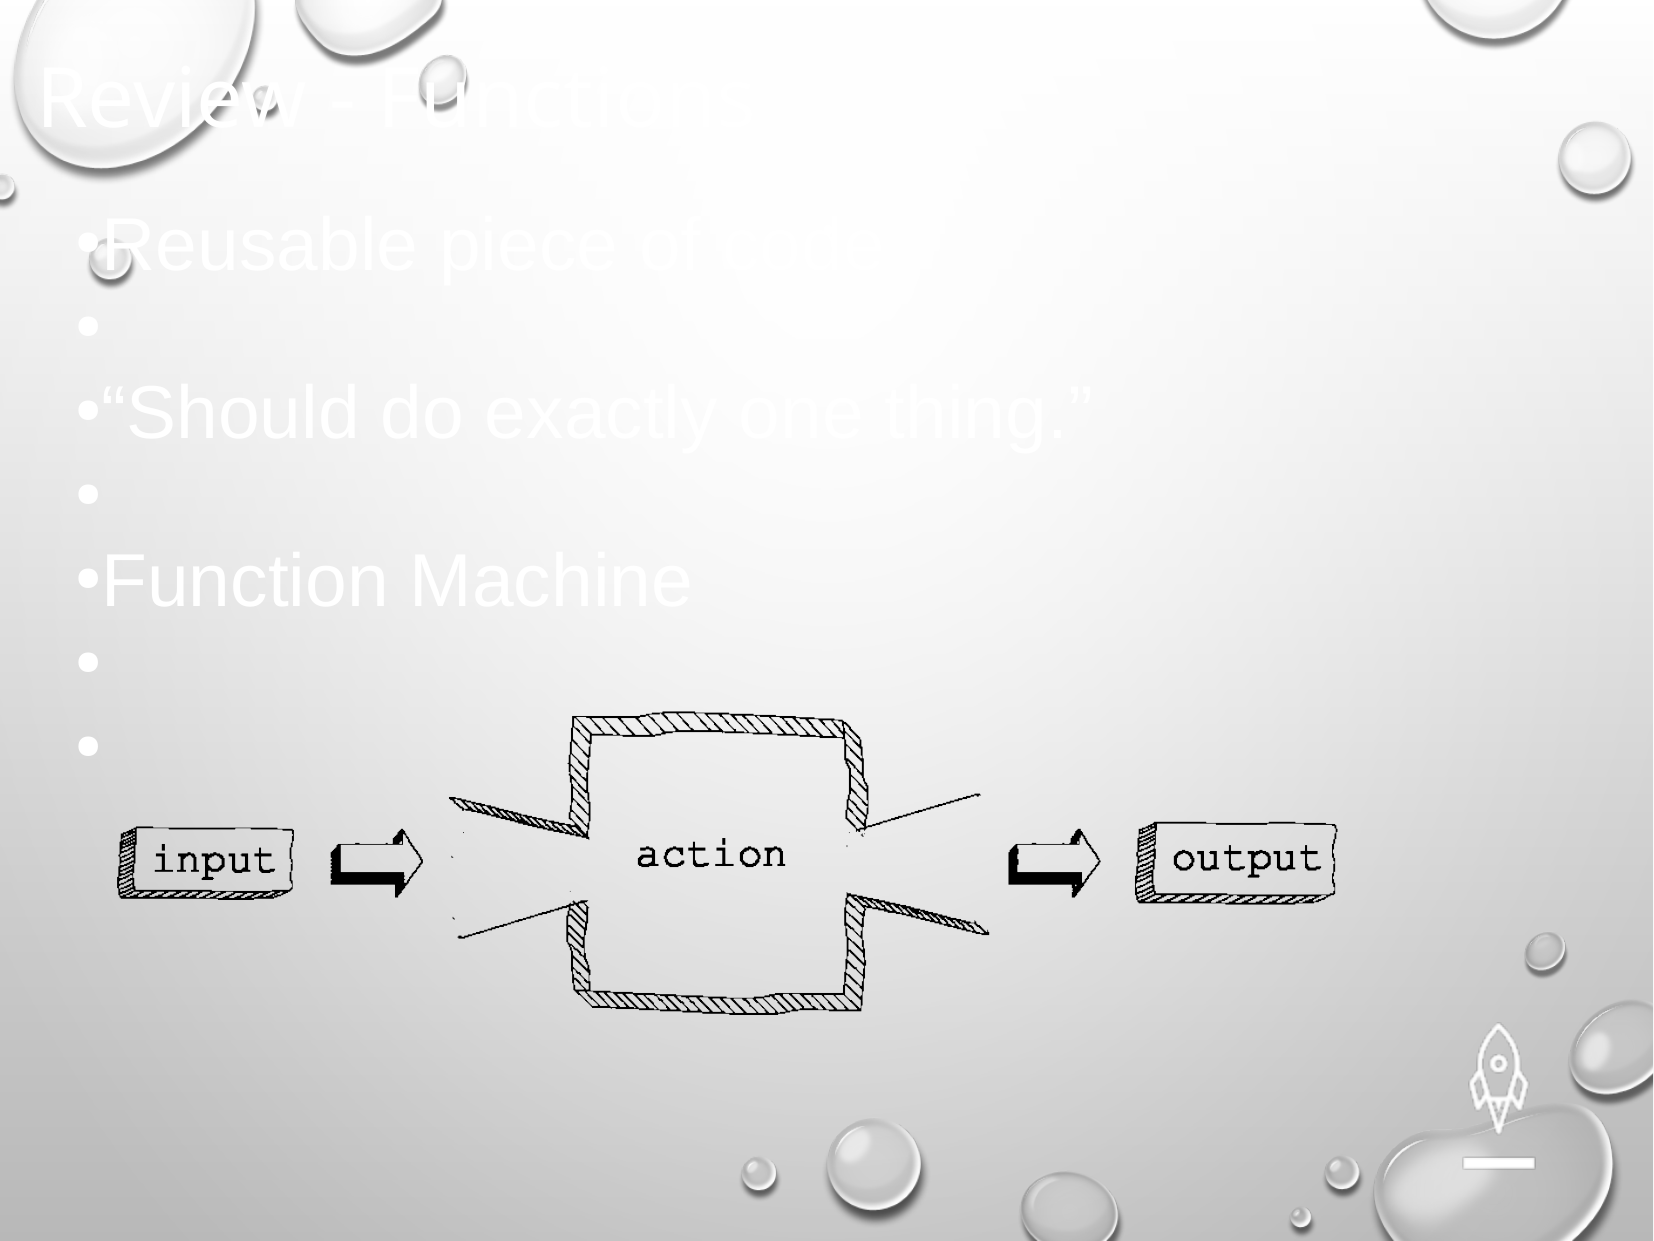

Review - Functions
Reusable piece of code
“Should do exactly one thing.”
Function Machine